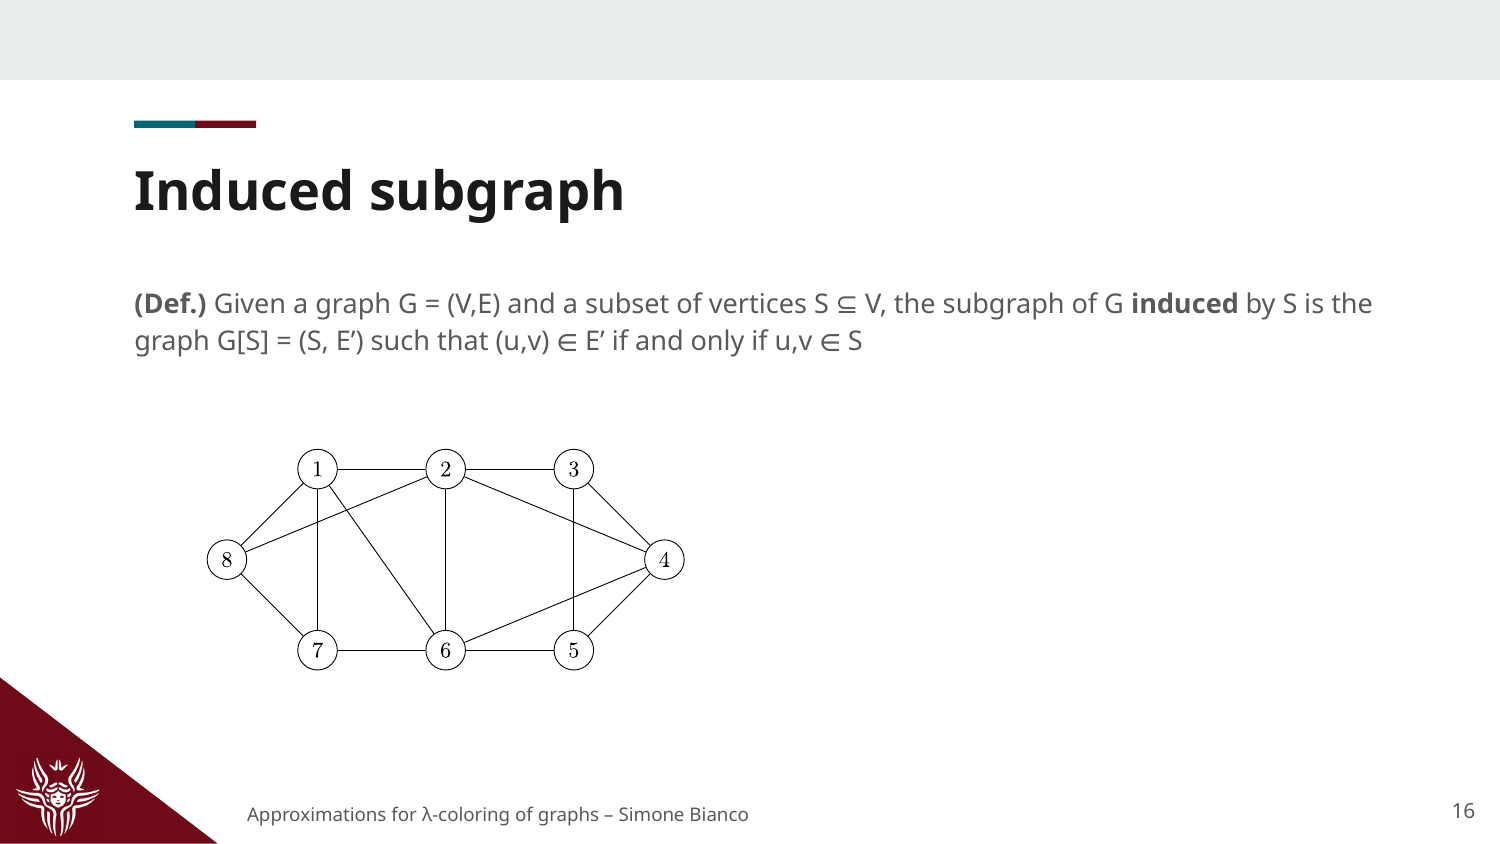

# Induced subgraph
(Def.) Given a graph G = (V,E) and a subset of vertices S ⊆ V, the subgraph of G induced by S is the graph G[S] = (S, E’) such that (u,v) ∈ E’ if and only if u,v ∈ S
Approximations for λ-coloring of graphs – Simone Bianco